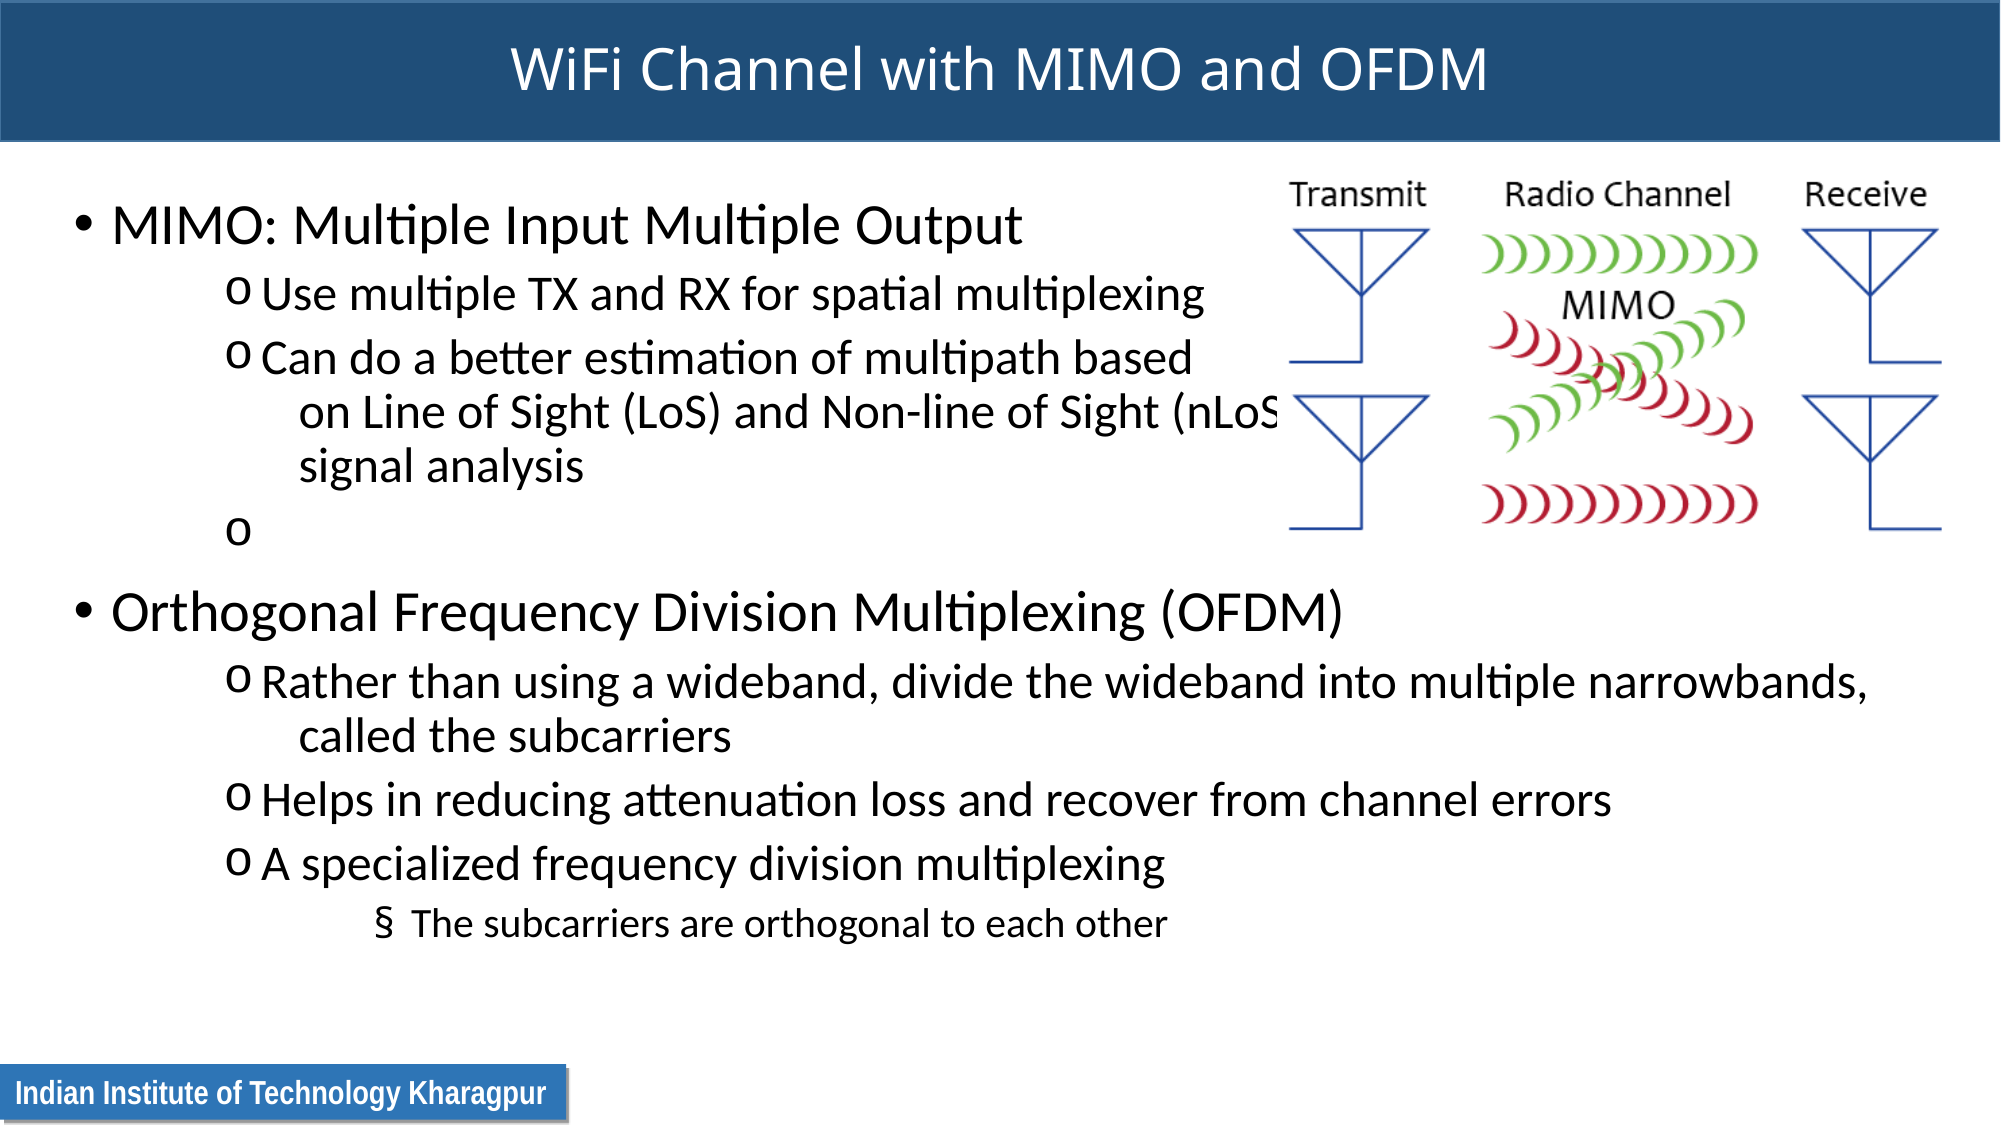

WiFi Channel with MIMO and OFDM
# MIMO: Multiple Input Multiple Output
Use multiple TX and RX for spatial multiplexing
Can do a better estimation of multipath based
on Line of Sight (LoS) and Non-line of Sight (nLoS)
signal analysis
Orthogonal Frequency Division Multiplexing (OFDM)
Rather than using a wideband, divide the wideband into multiple narrowbands, called the subcarriers
Helps in reducing attenuation loss and recover from channel errors
A specialized frequency division multiplexing
The subcarriers are orthogonal to each other